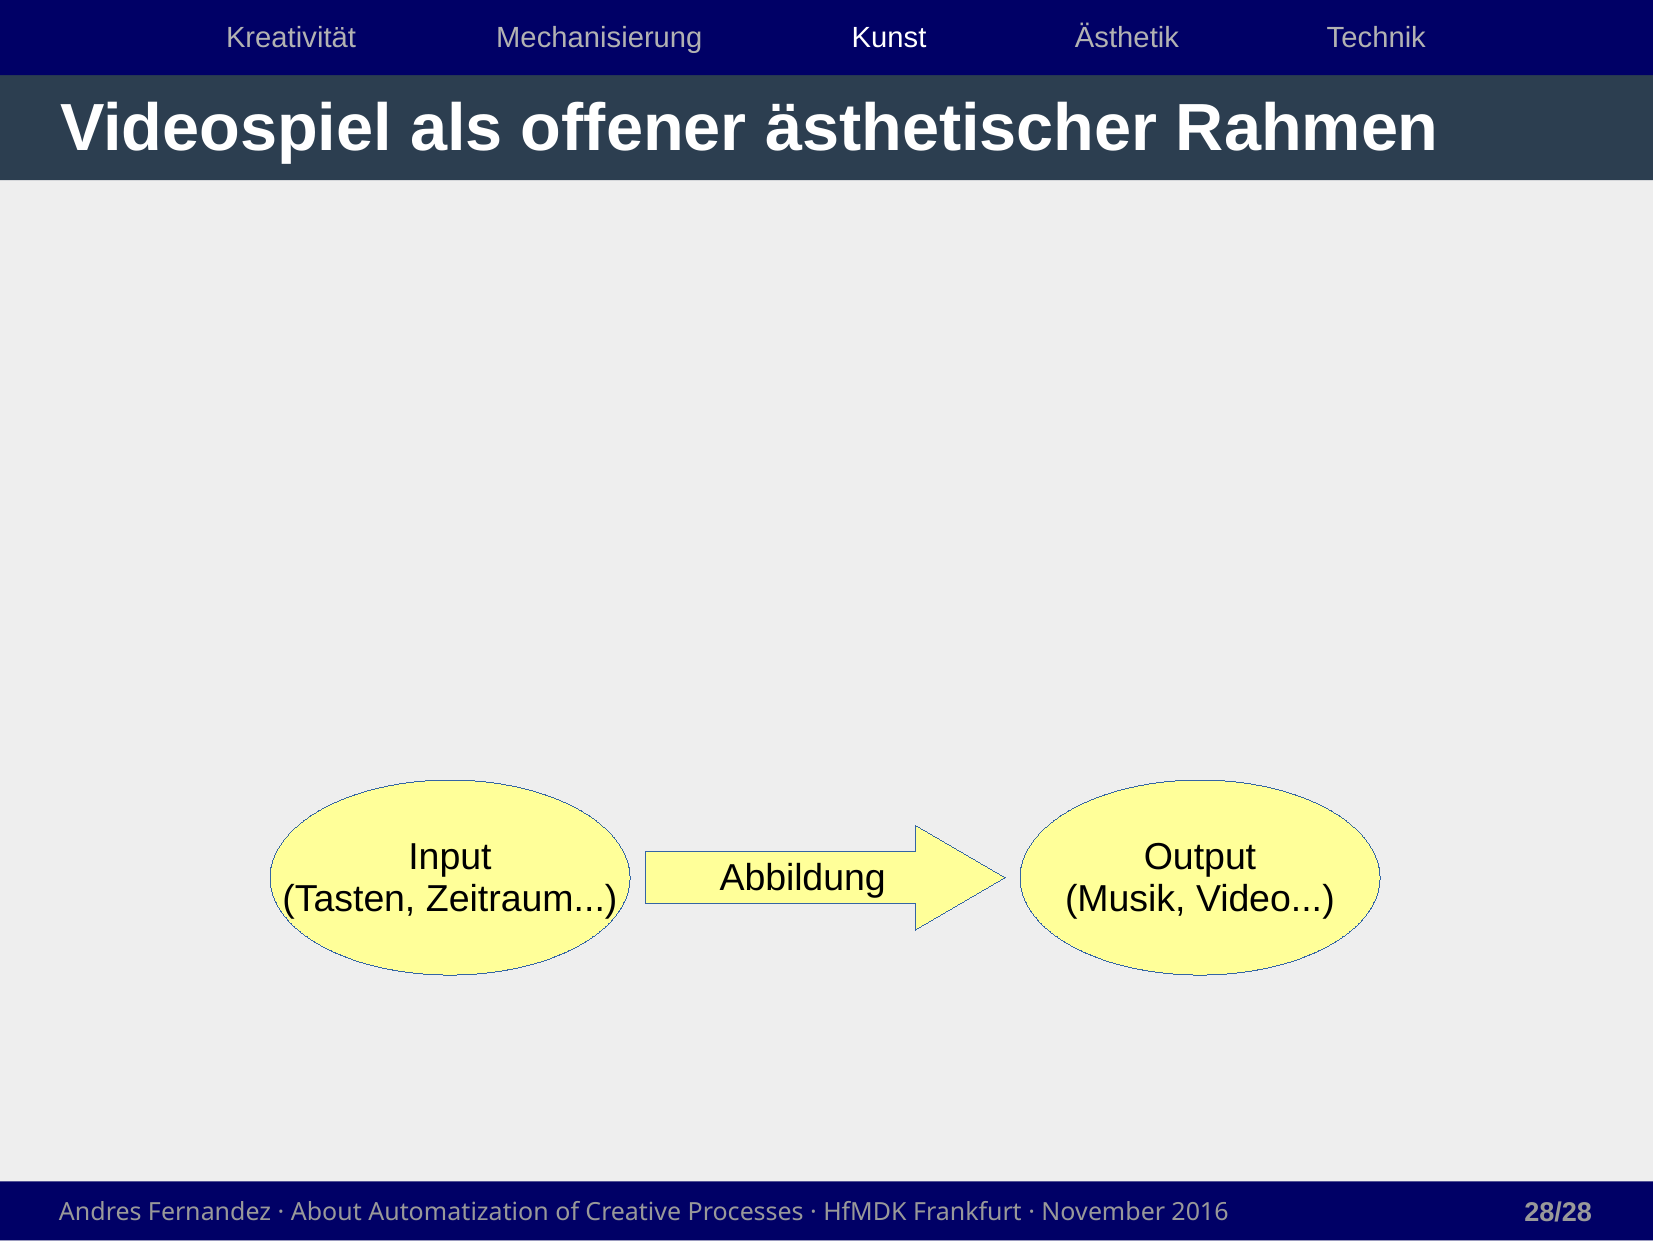

Kreativität Mechanisierung Kunst Ästhetik Technik
# Videospiel als offener ästhetischer Rahmen
Input
(Tasten, Zeitraum...)
Output
(Musik, Video...)
Abbildung